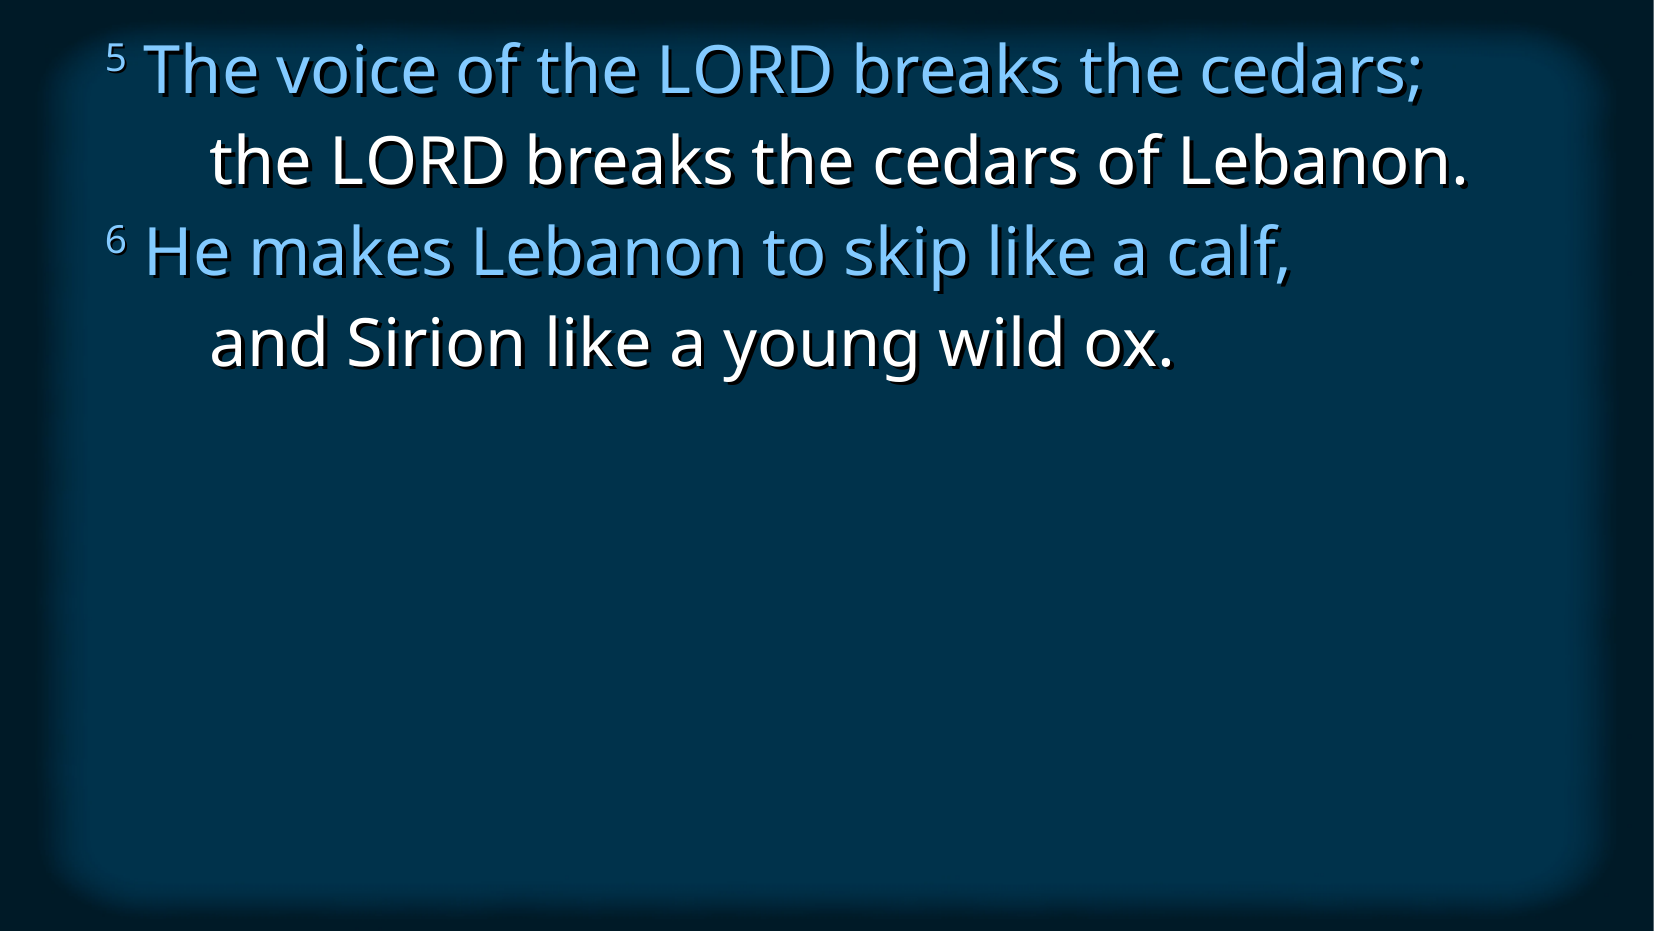

5 The voice of the LORD breaks the cedars;
 the LORD breaks the cedars of Lebanon.
6 He makes Lebanon to skip like a calf,
 and Sirion like a young wild ox.